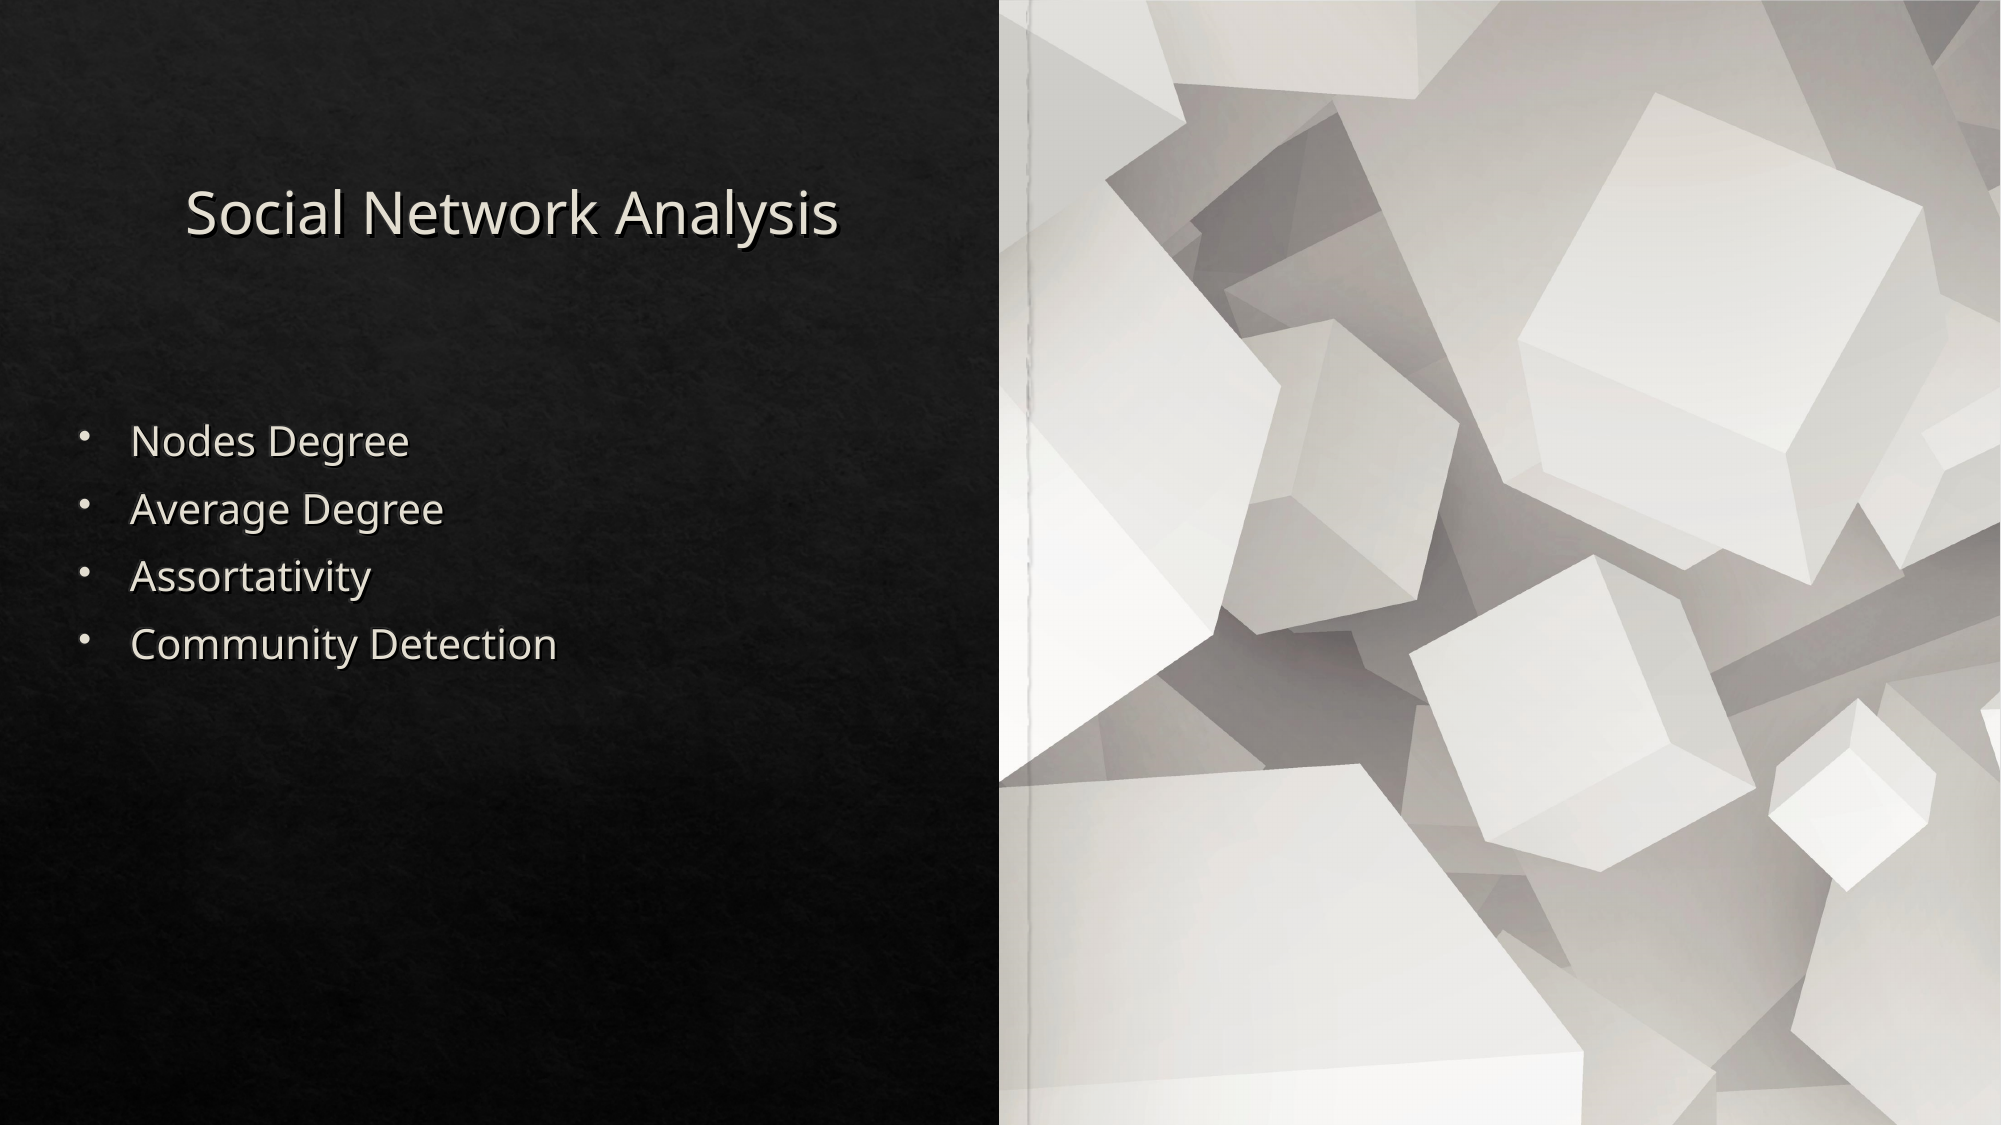

# Social Network Analysis
Nodes Degree
Average Degree
Assortativity
Community Detection